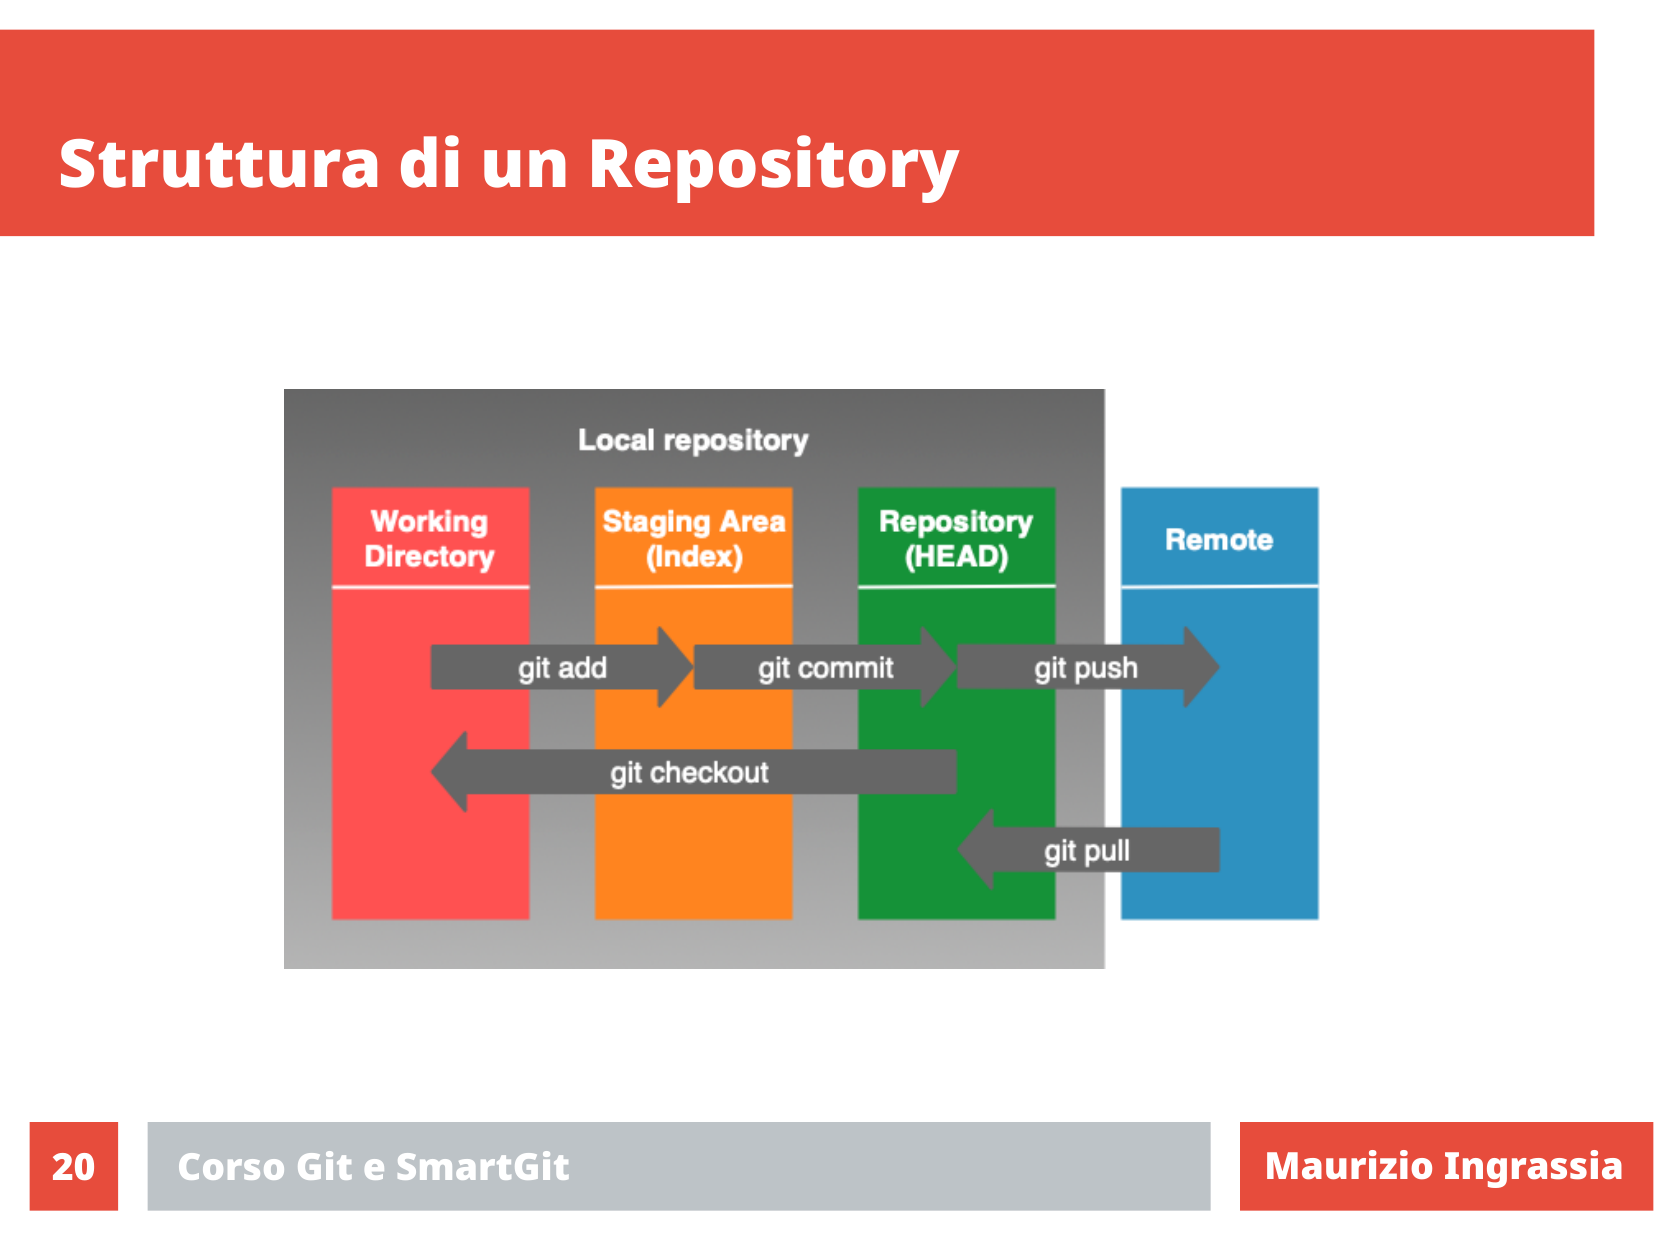

# Struttura di un Repository
20
Corso Git e SmartGit
Maurizio Ingrassia